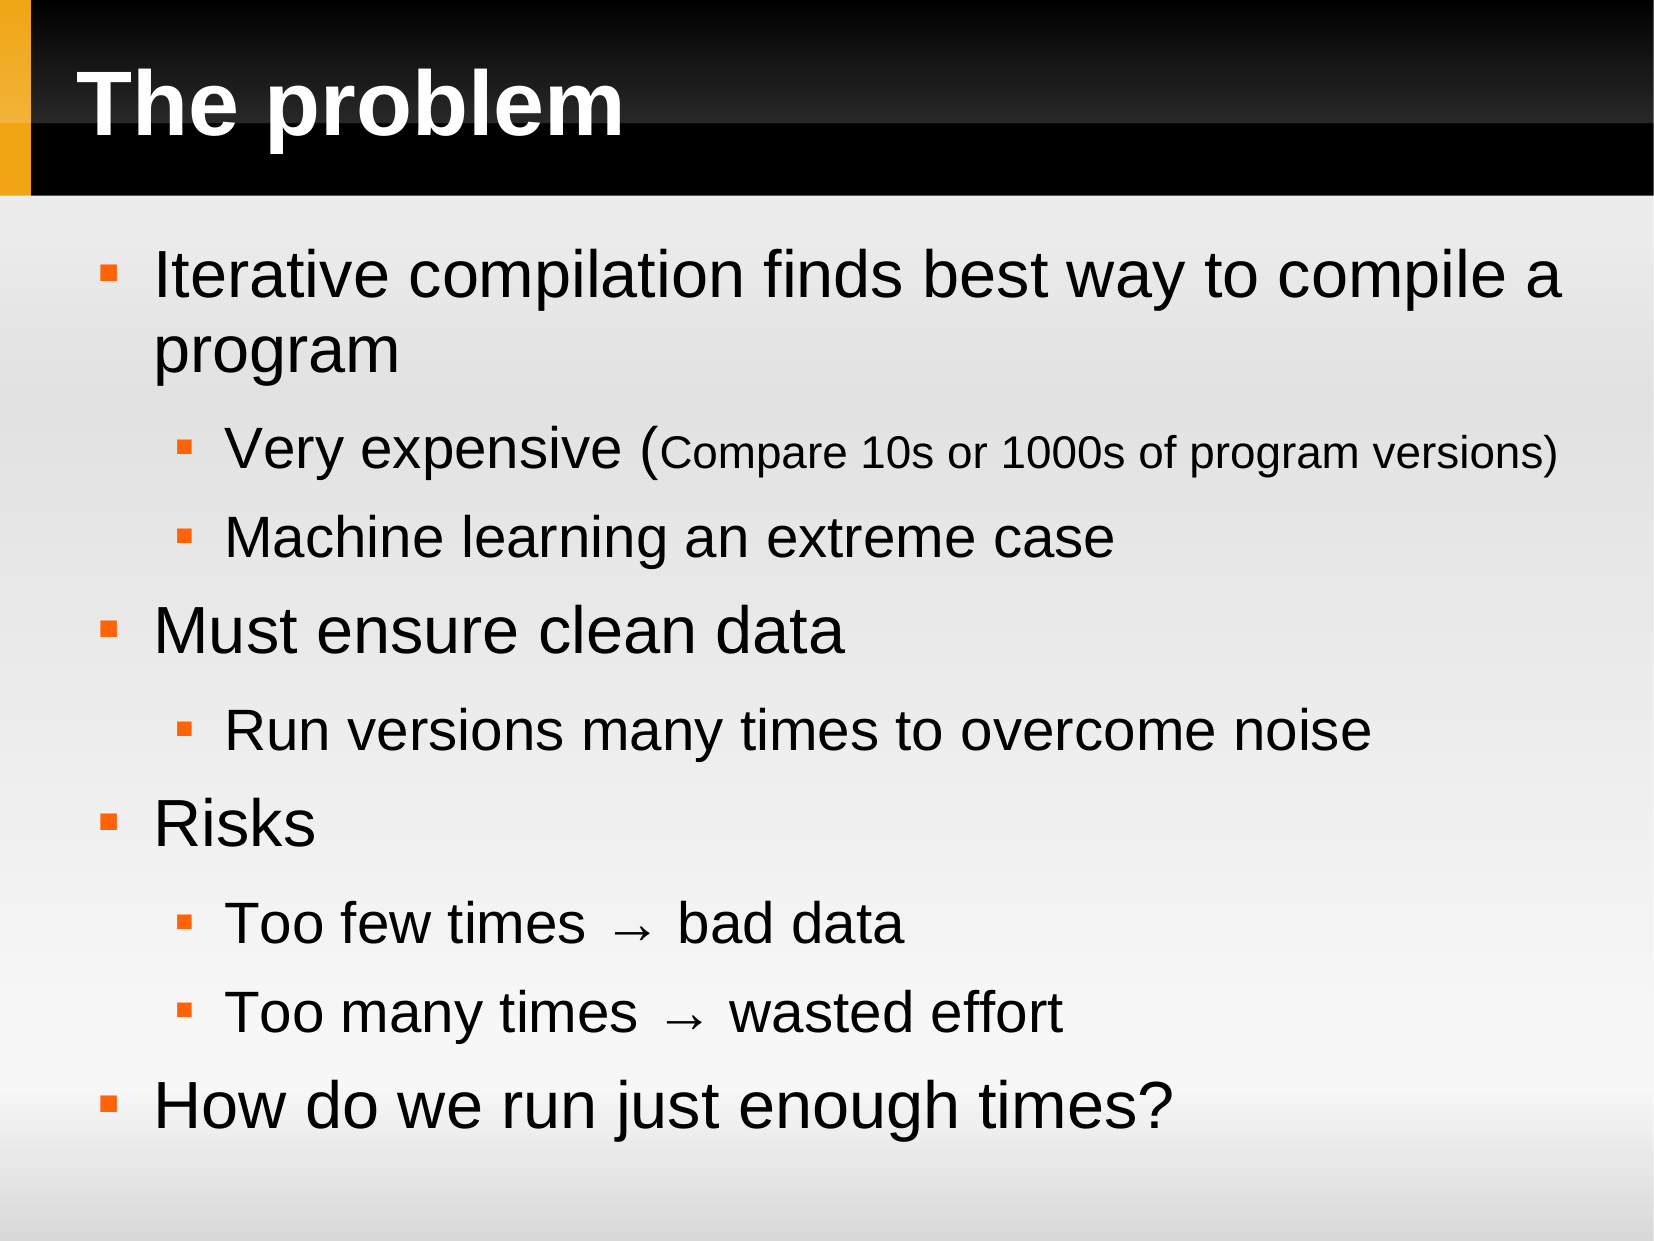

# The problem
Iterative compilation finds best way to compile a program
Very expensive (Compare 10s or 1000s of program versions)
Machine learning an extreme case
Must ensure clean data
Run versions many times to overcome noise
Risks
Too few times → bad data
Too many times → wasted effort
How do we run just enough times?